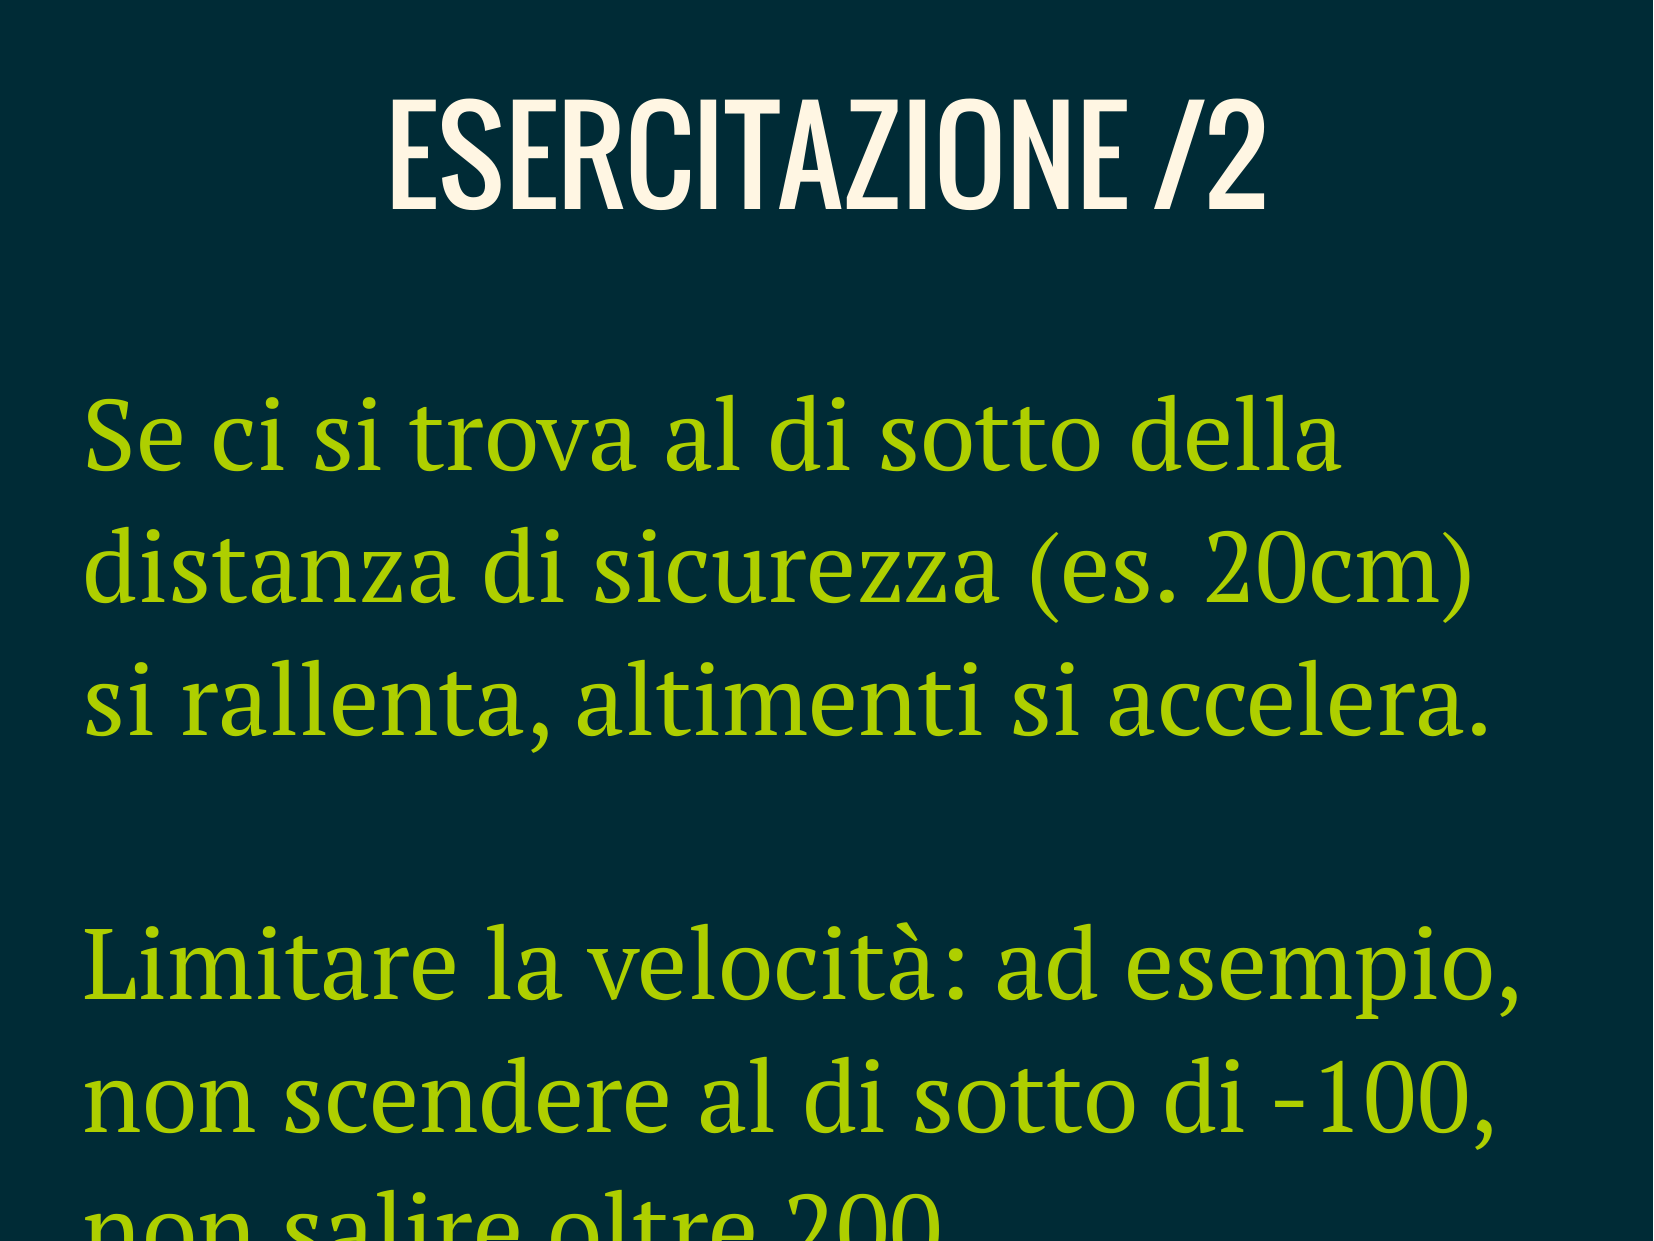

# Esercitazione /2
Se ci si trova al di sotto della distanza di sicurezza (es. 20cm) si rallenta, altimenti si accelera.
Limitare la velocità: ad esempio, non scendere al di sotto di -100, non salire oltre 200.